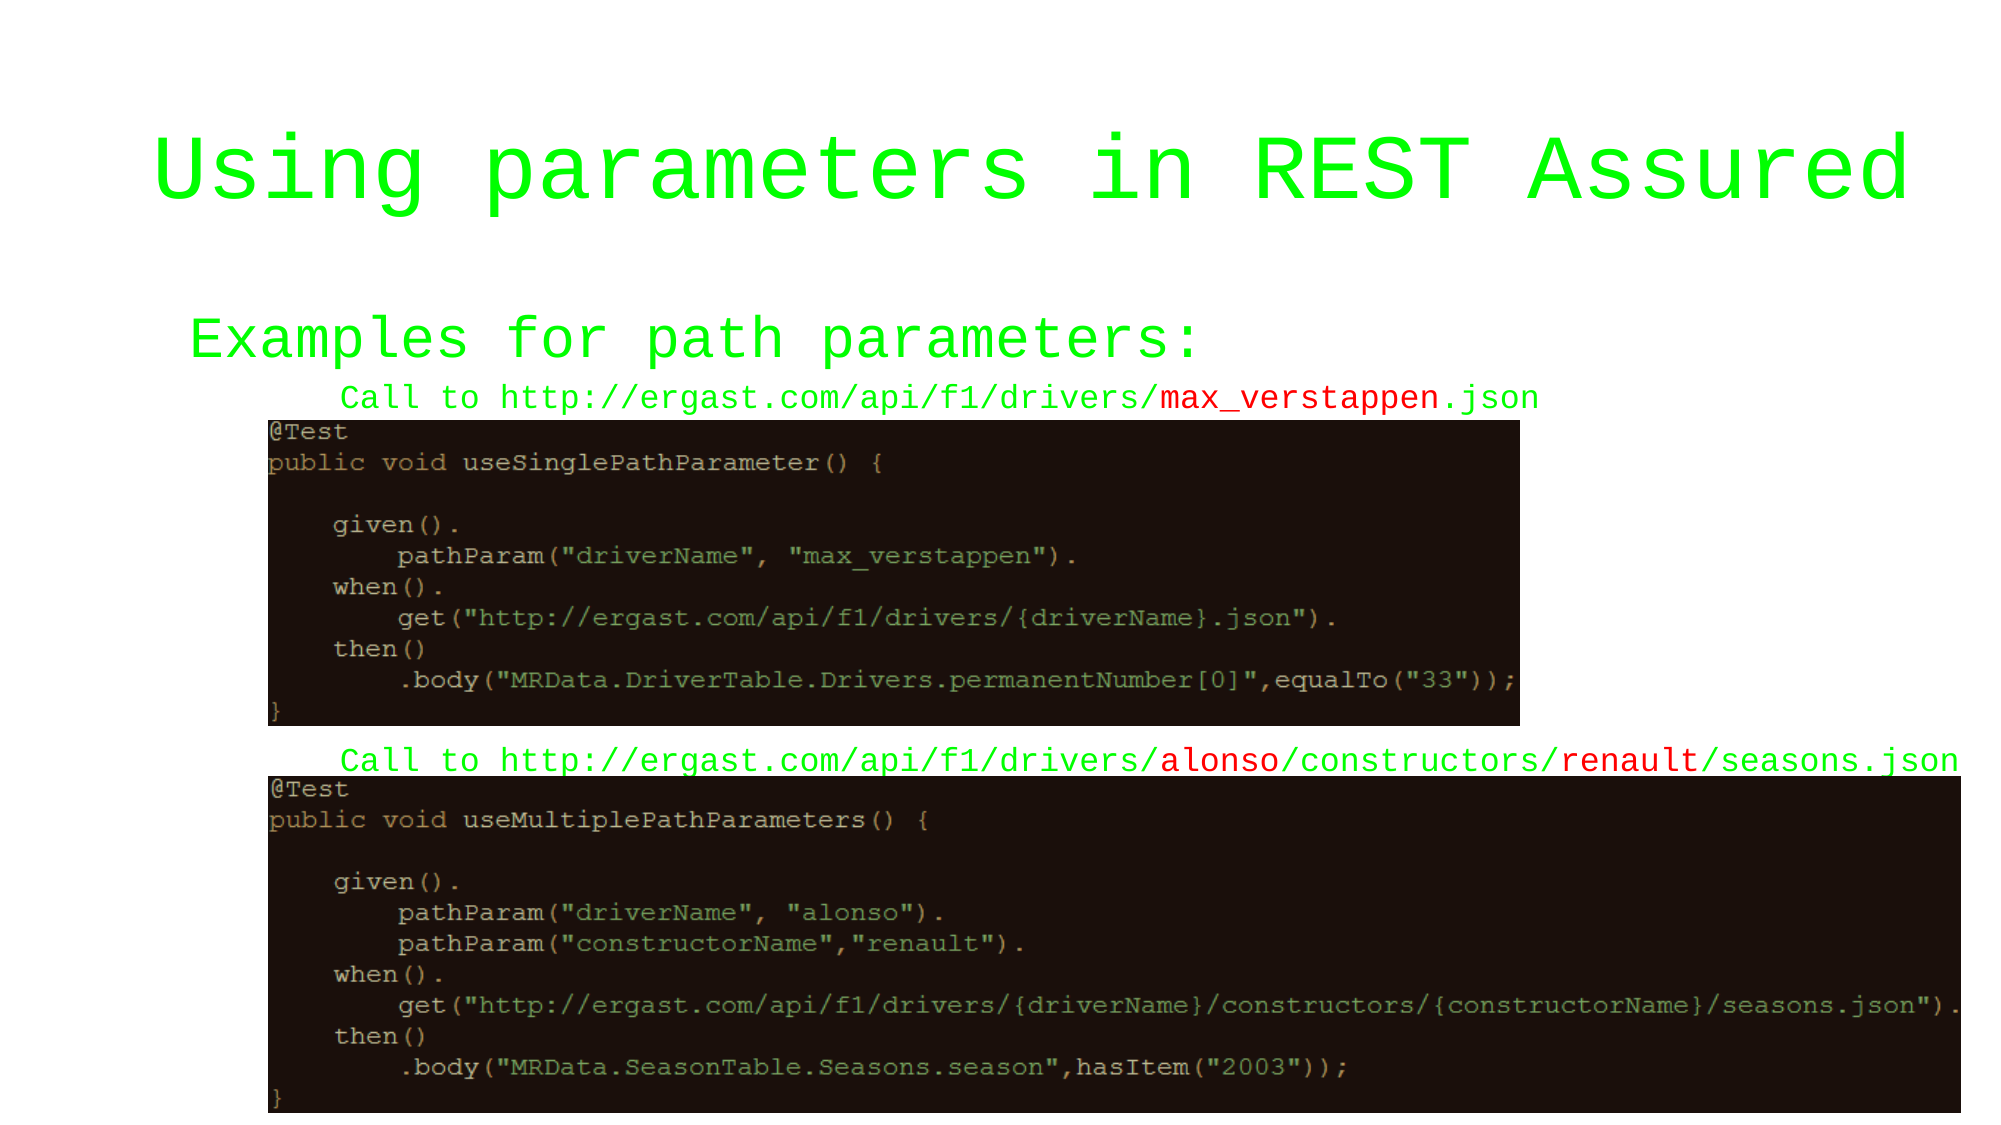

# Using parameters in REST Assured
Examples for path parameters:
Call to http://ergast.com/api/f1/drivers/max_verstappen.json
Call to http://ergast.com/api/f1/drivers/alonso/constructors/renault/seasons.json